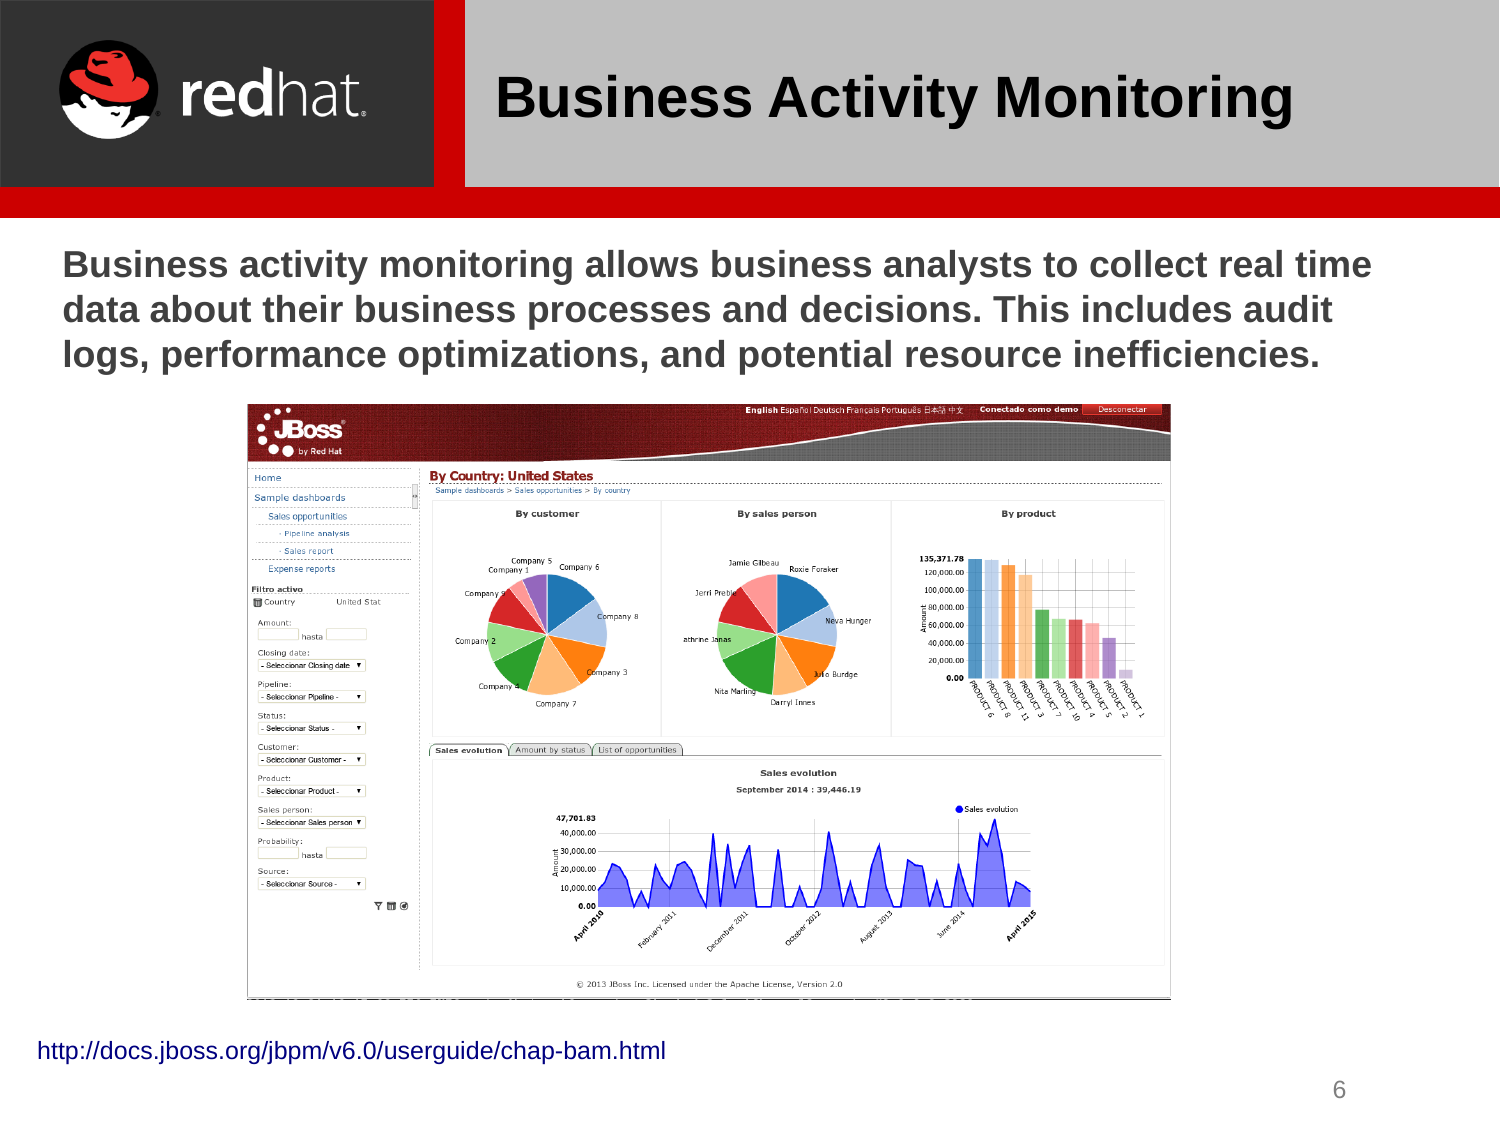

# Business Activity Monitoring
Business activity monitoring allows business analysts to collect real time data about their business processes and decisions. This includes audit logs, performance optimizations, and potential resource inefficiencies.
http://docs.jboss.org/jbpm/v6.0/userguide/chap-bam.html